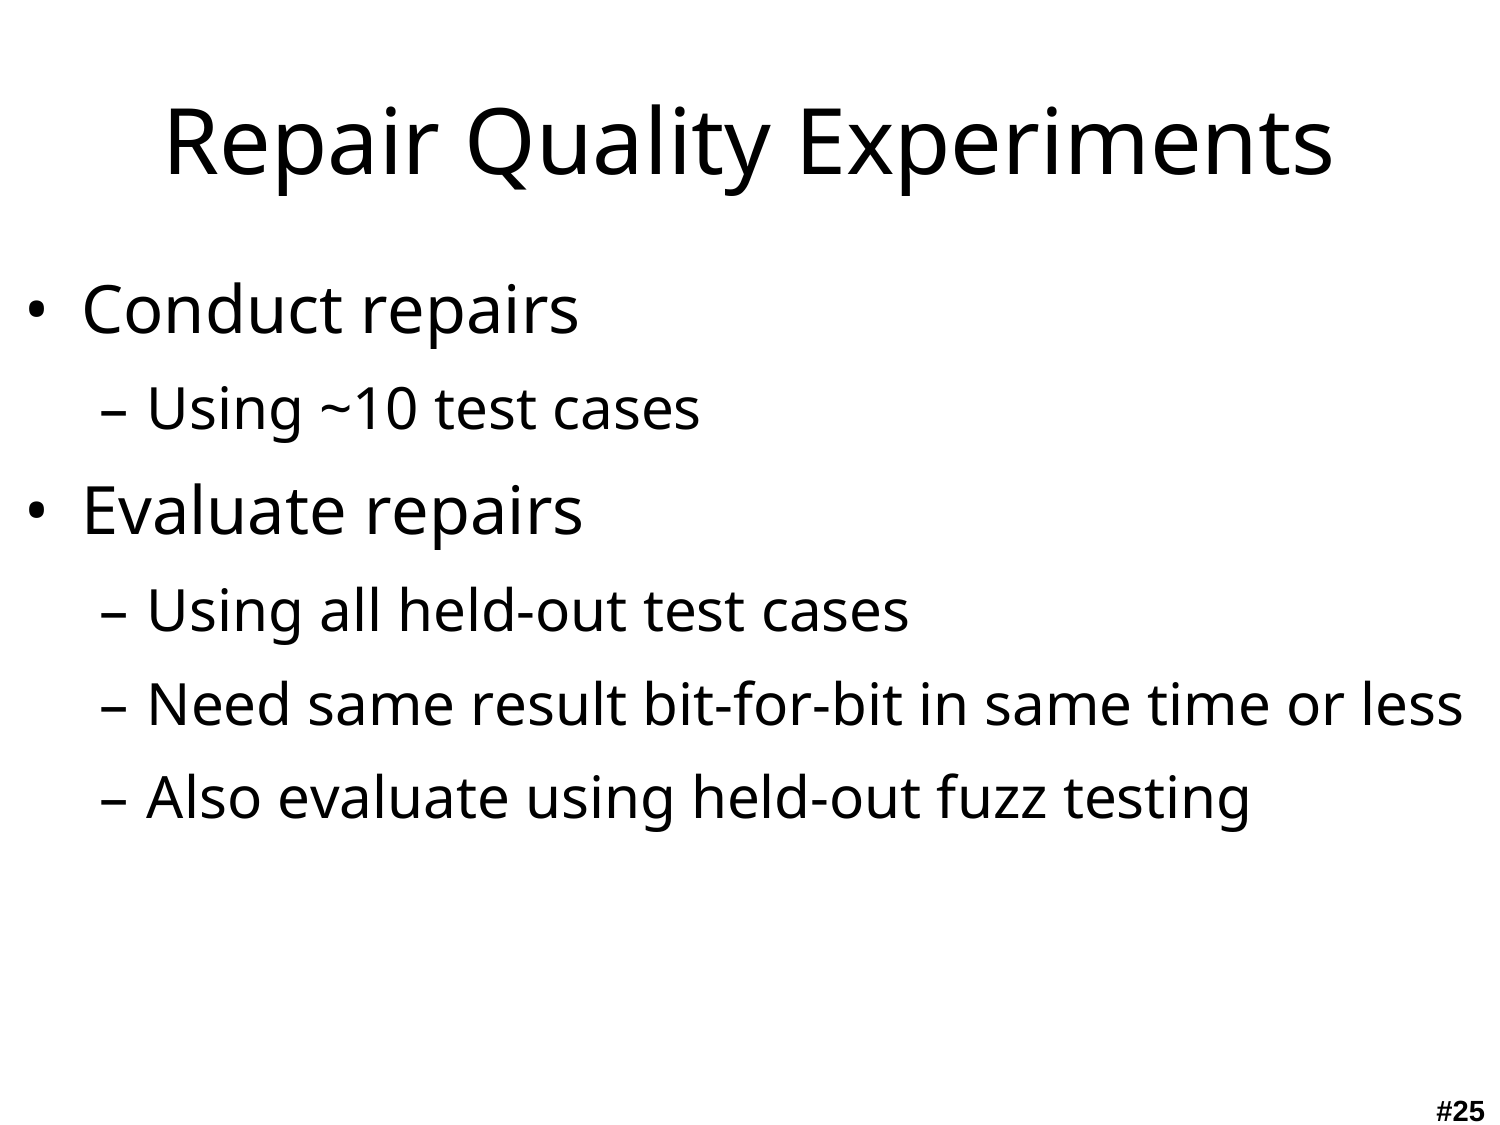

# Repair Quality Experiments
Conduct repairs
Using ~10 test cases
Evaluate repairs
Using all held-out test cases
Need same result bit-for-bit in same time or less
Also evaluate using held-out fuzz testing
25